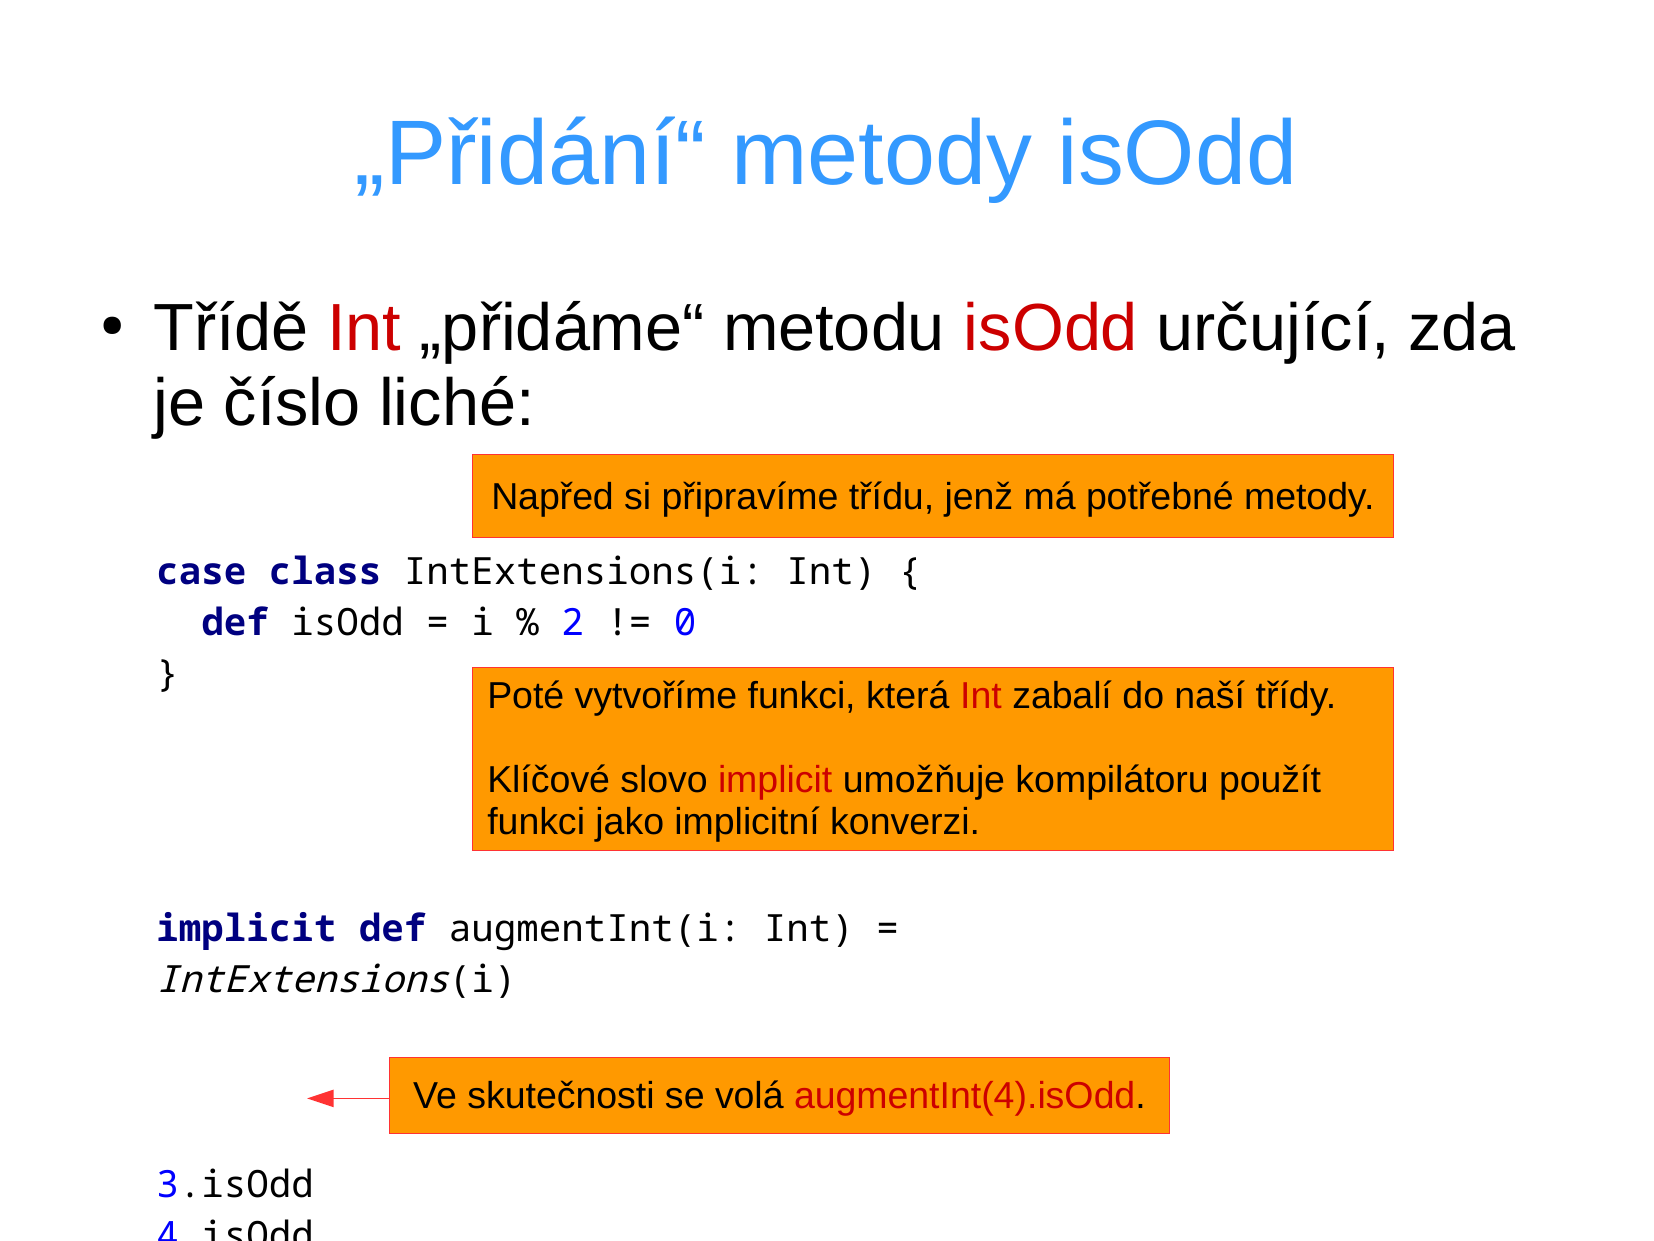

# „Přidání“ metody isOdd
Třídě Int „přidáme“ metodu isOdd určující, zda je číslo liché:
Napřed si připravíme třídu, jenž má potřebné metody.
case class IntExtensions(i: Int) {
 def isOdd = i % 2 != 0
}
implicit def augmentInt(i: Int) = IntExtensions(i)
3.isOdd
4.isOdd
Poté vytvoříme funkci, která Int zabalí do naší třídy.
Klíčové slovo implicit umožňuje kompilátoru použít
funkci jako implicitní konverzi.
Ve skutečnosti se volá augmentInt(4).isOdd.